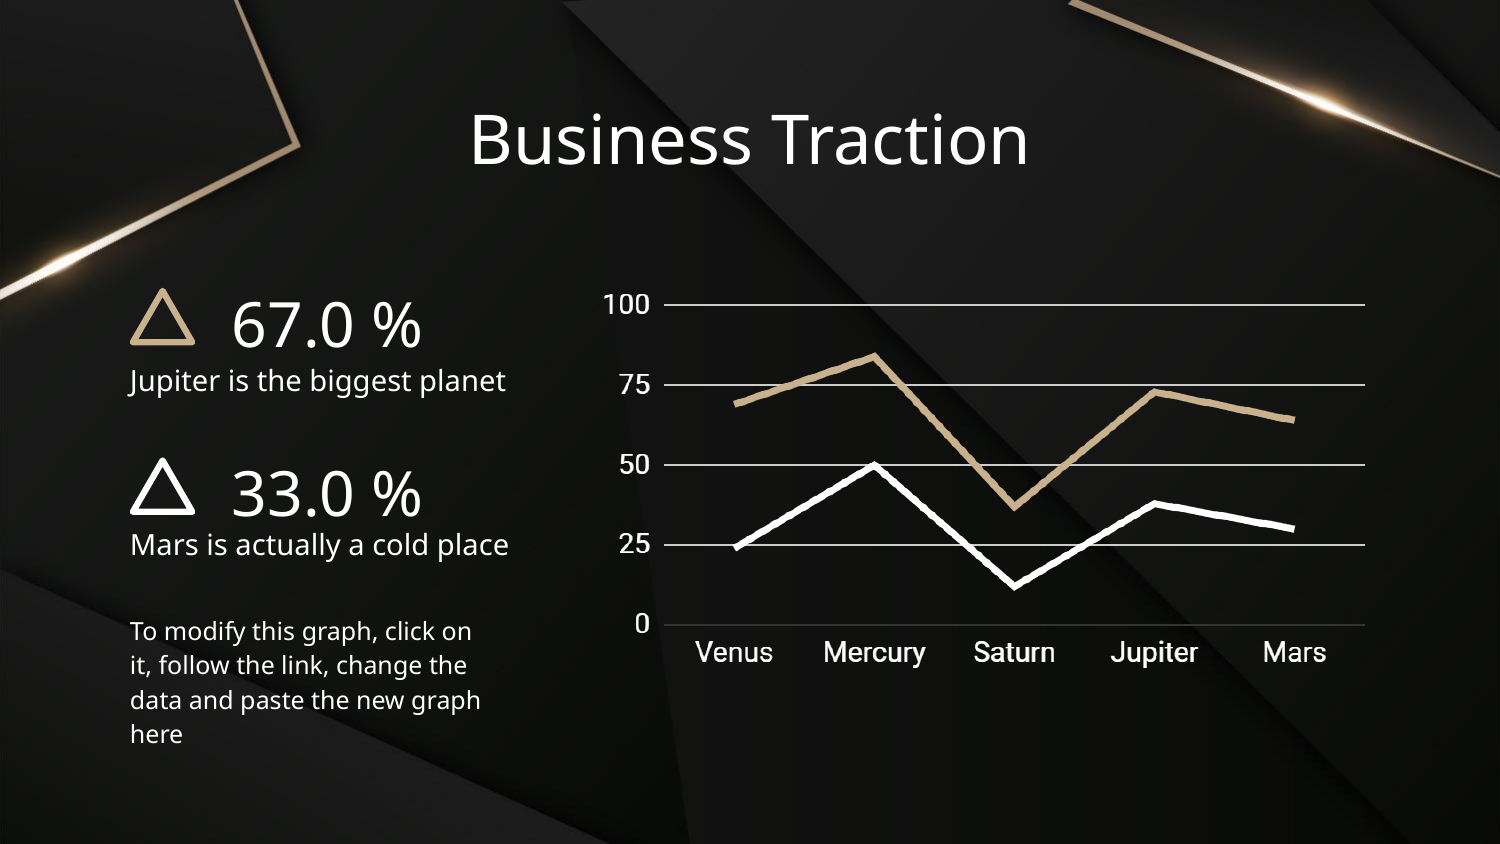

# Business Traction
67.0 %
Jupiter is the biggest planet
33.0 %
Mars is actually a cold place
To modify this graph, click on it, follow the link, change the data and paste the new graph here